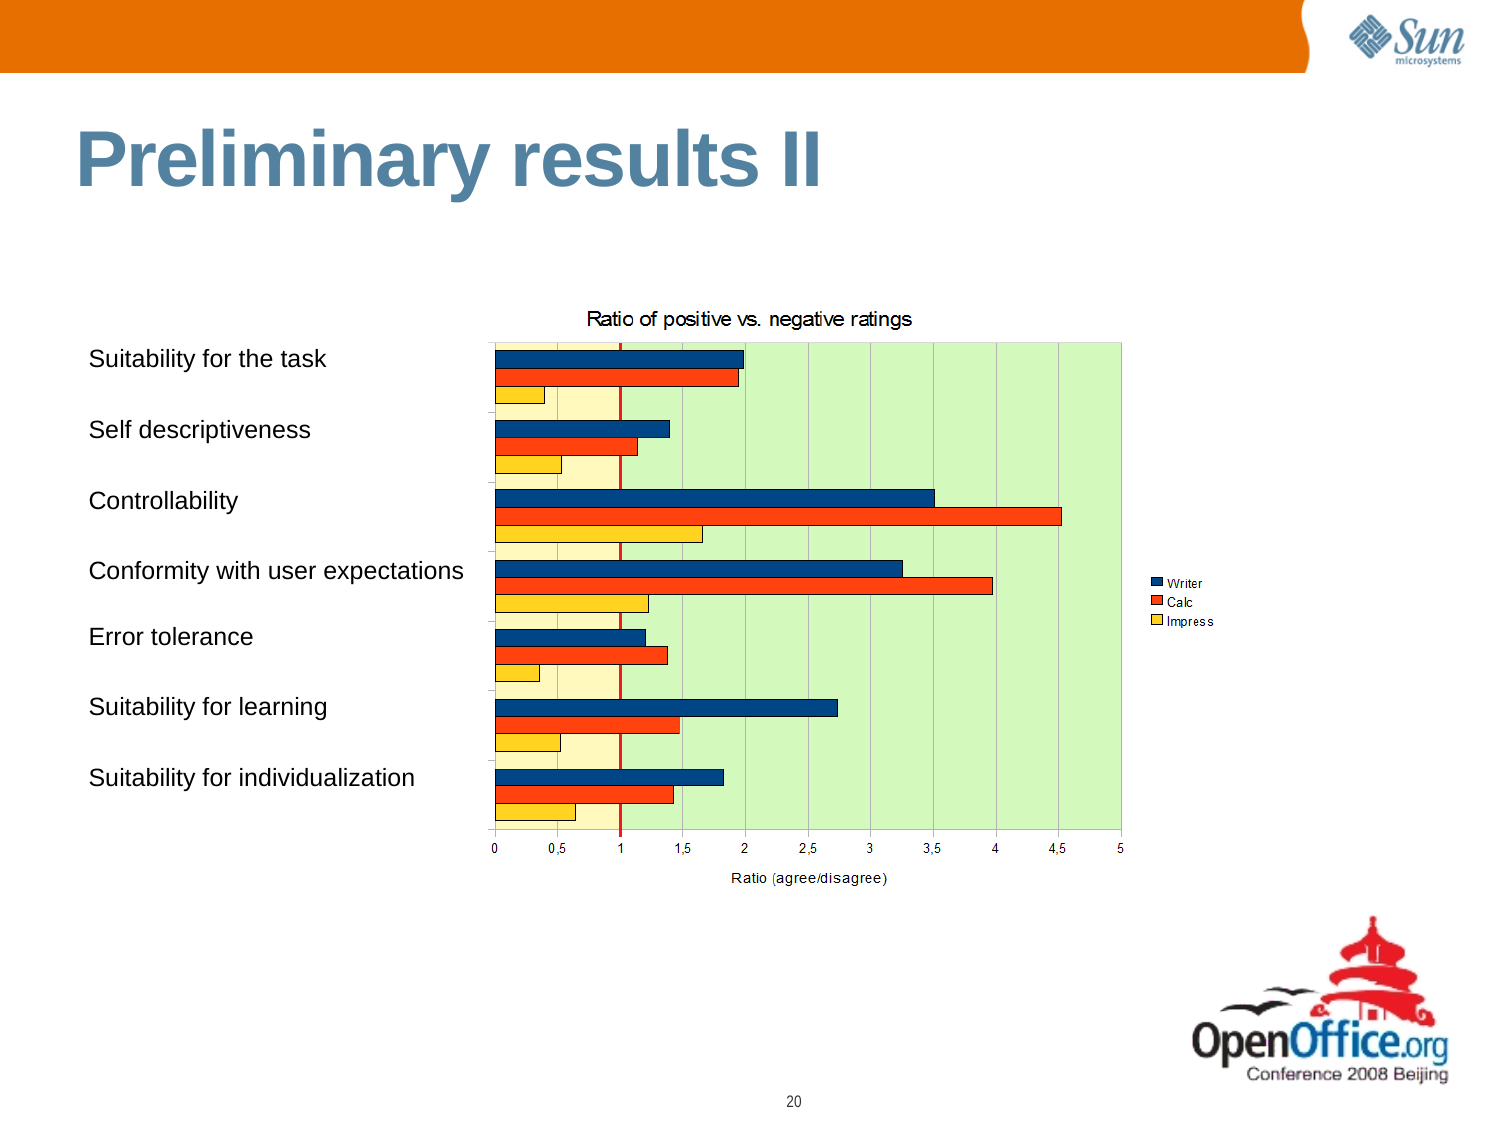

# Preliminary results II
Suitability for the task
Self descriptiveness
Controllability
Conformity with user expectations
Error tolerance
Suitability for learning
Suitability for individualization